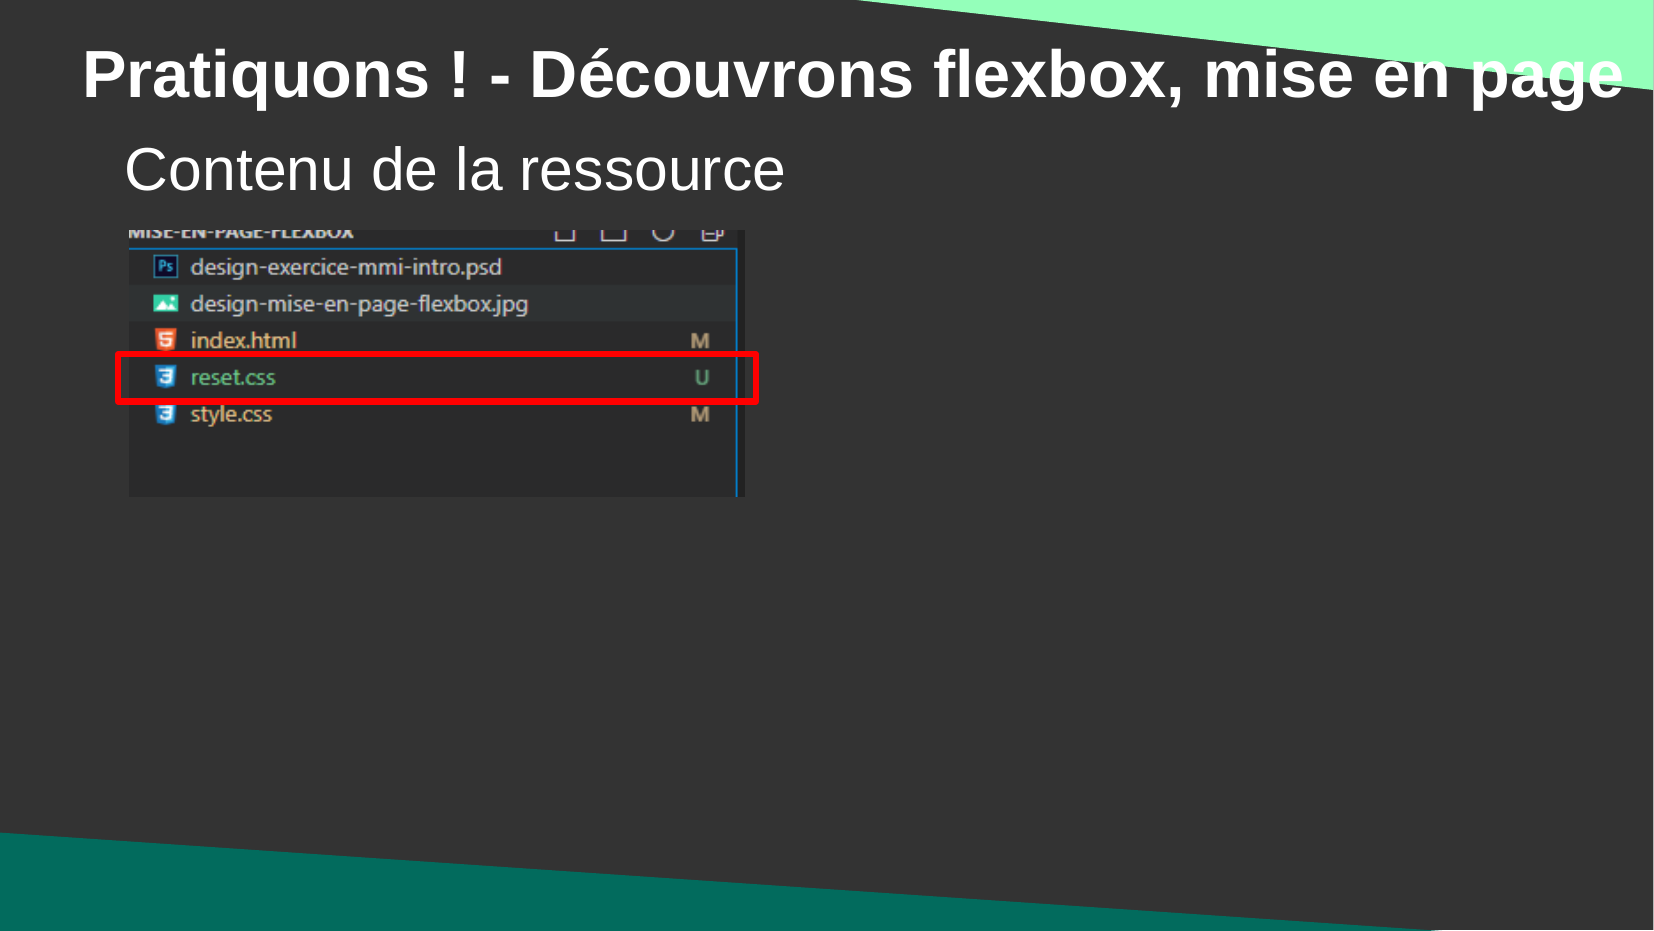

# Pratiquons ! - Découvrons flexbox, mise en page
Contenu de la ressource